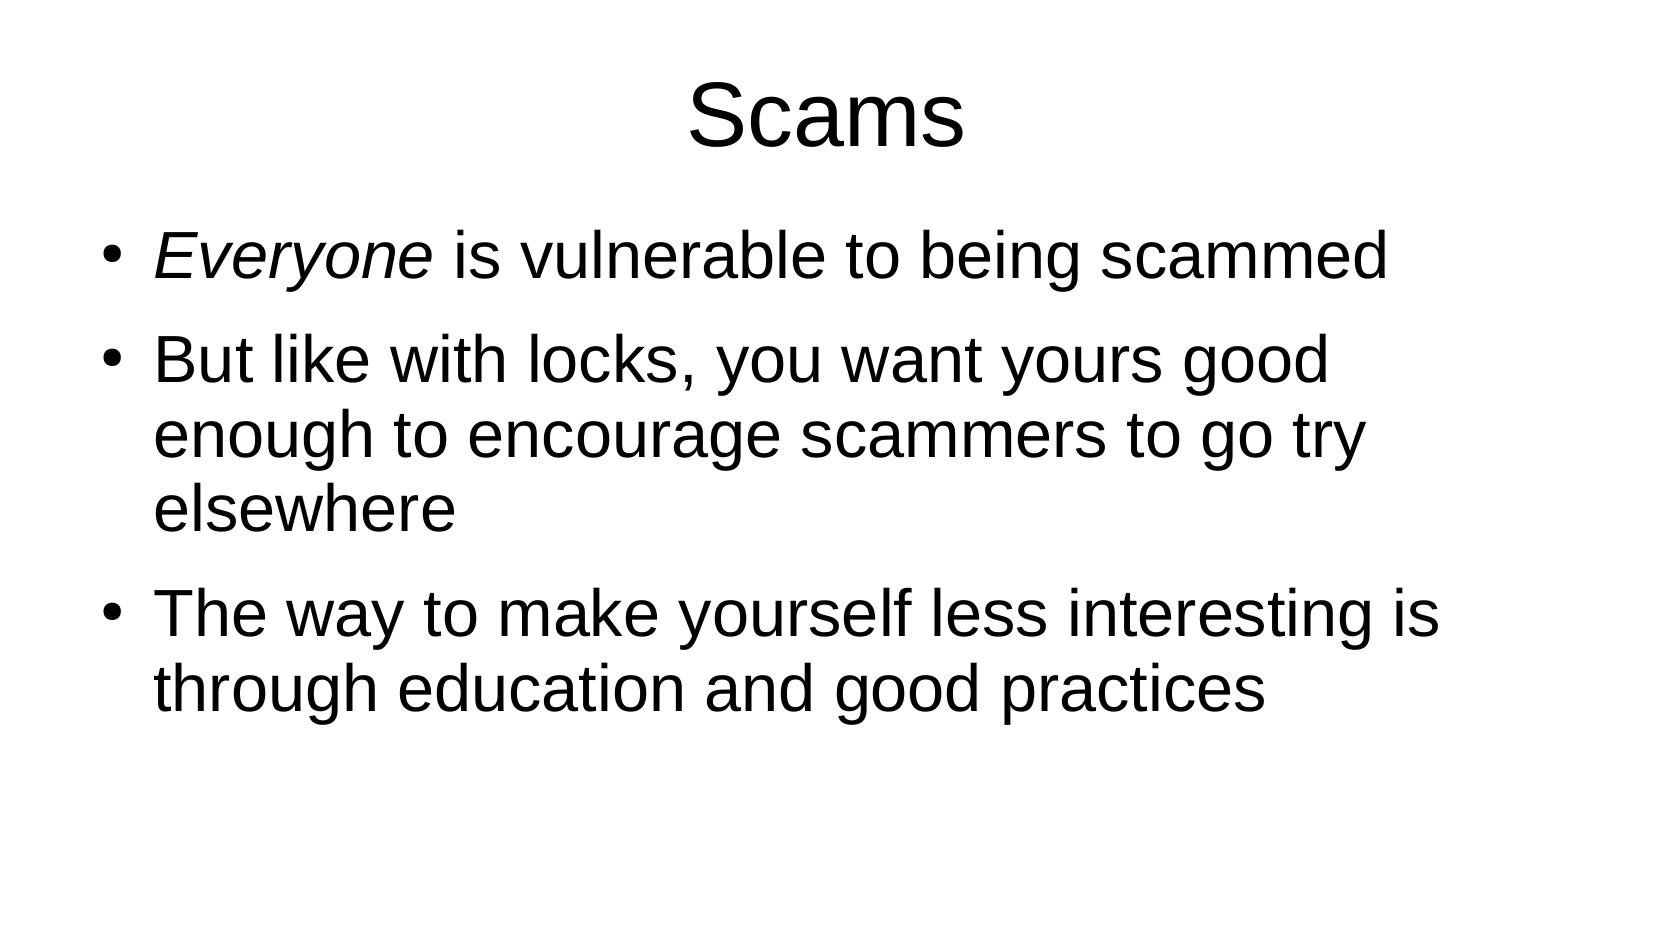

# Scams
Everyone is vulnerable to being scammed
But like with locks, you want yours good enough to encourage scammers to go try elsewhere
The way to make yourself less interesting is through education and good practices